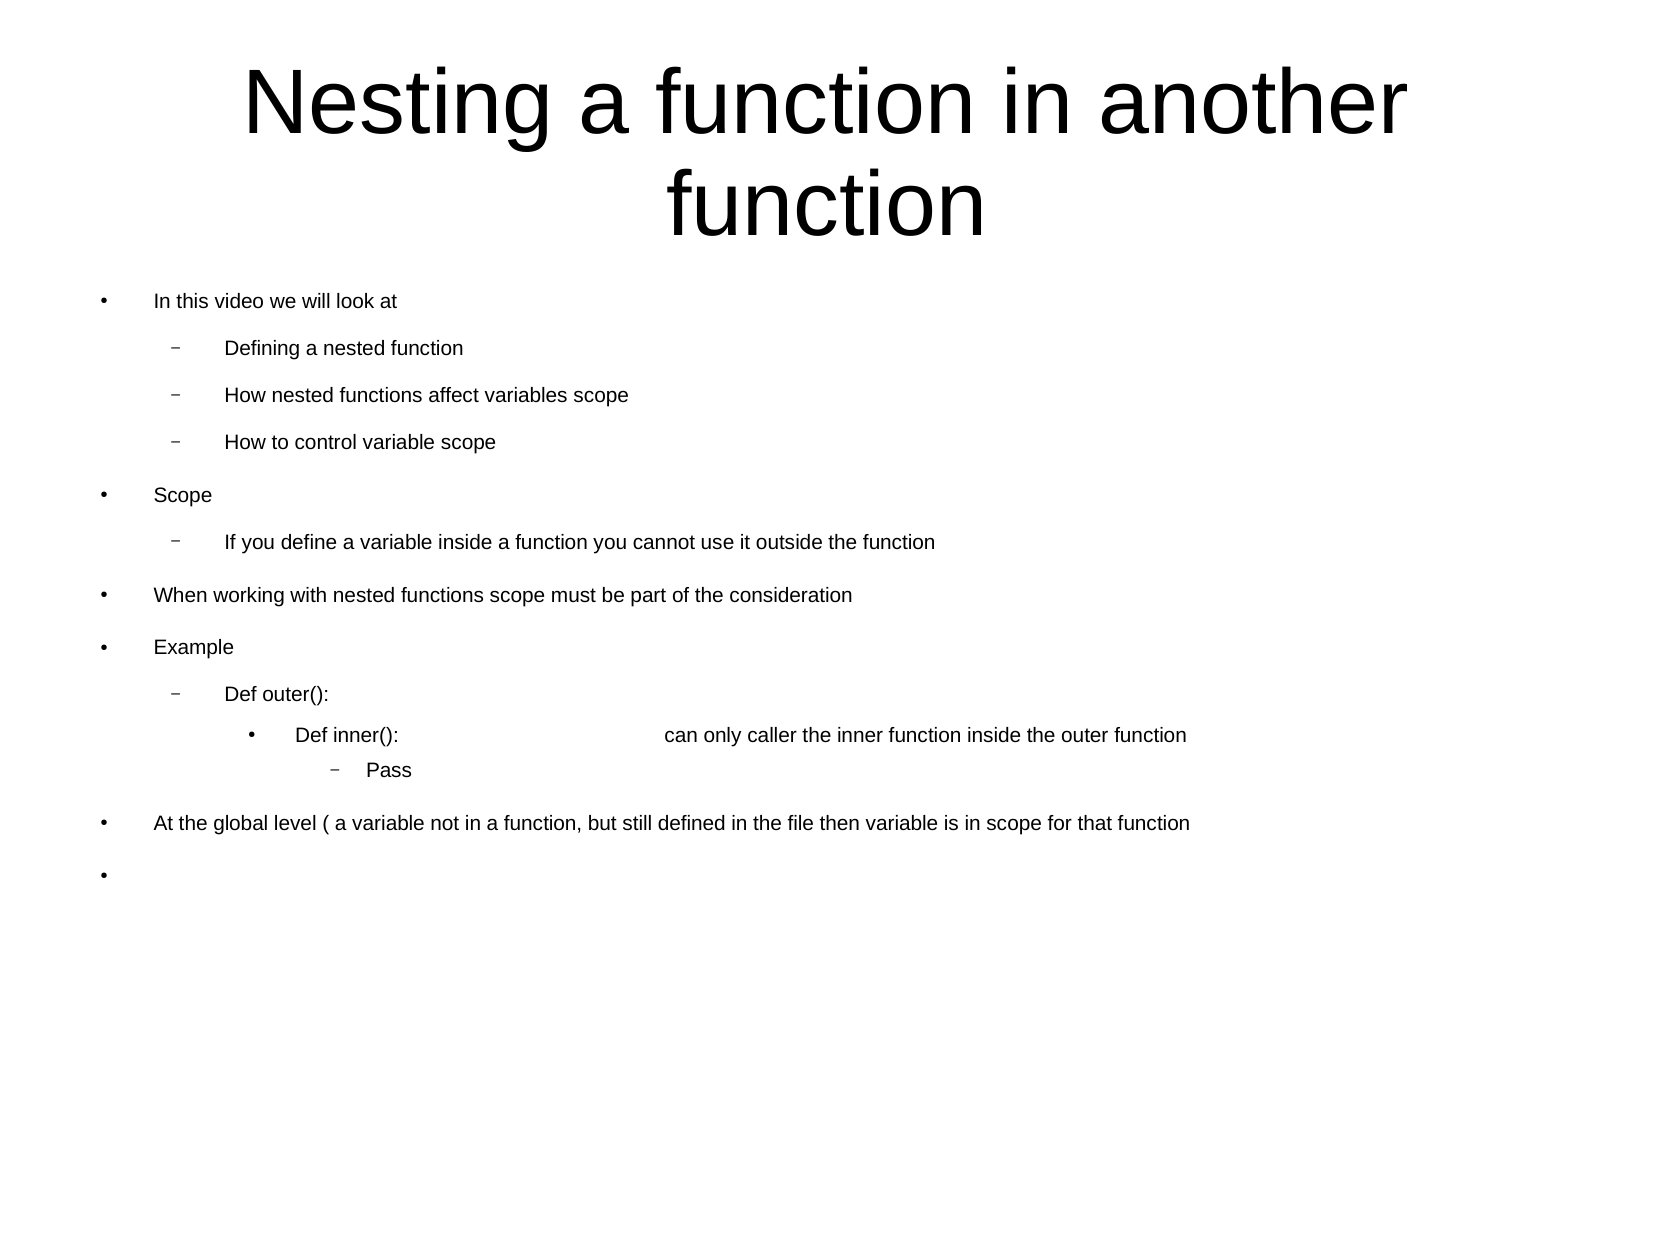

# Nesting a function in another function
In this video we will look at
Defining a nested function
How nested functions affect variables scope
How to control variable scope
Scope
If you define a variable inside a function you cannot use it outside the function
When working with nested functions scope must be part of the consideration
Example
Def outer():
Def inner():				can only caller the inner function inside the outer function
Pass
At the global level ( a variable not in a function, but still defined in the file then variable is in scope for that function